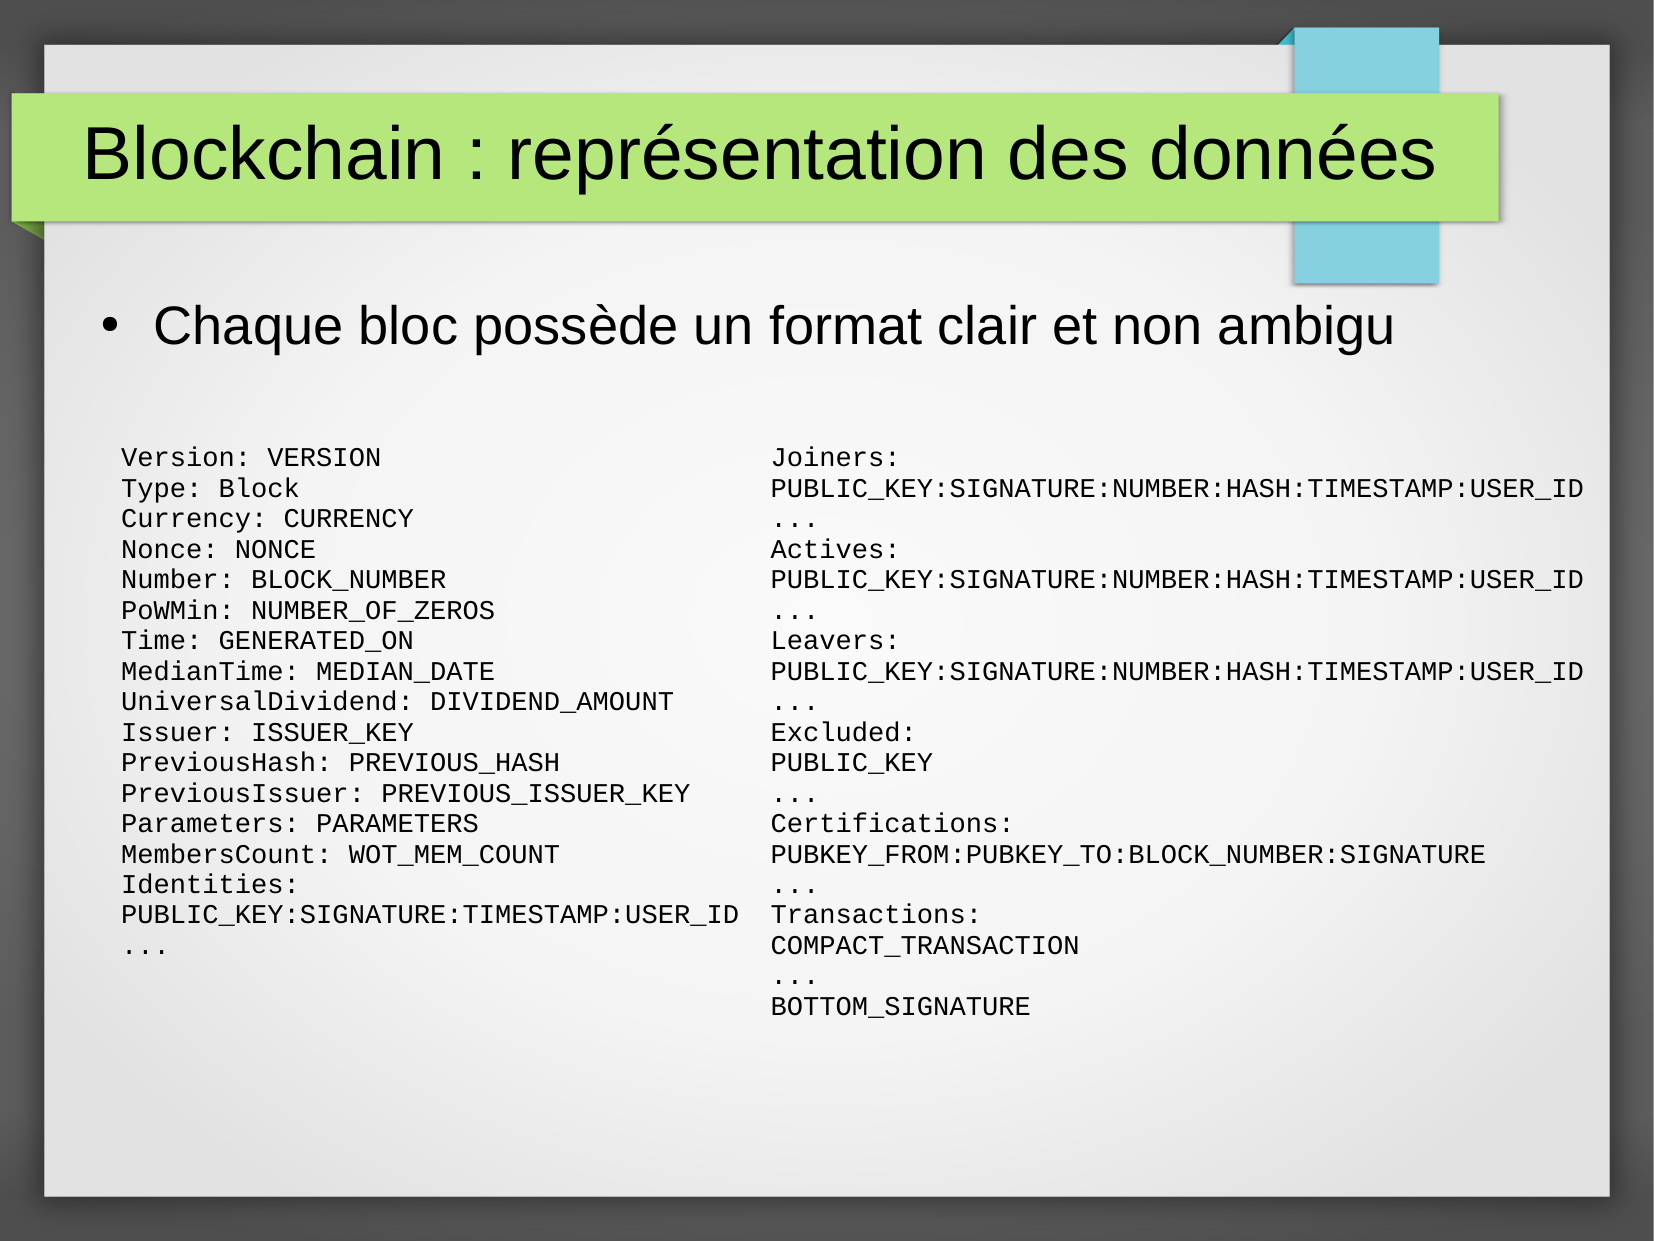

# Blockchain : représentation des données
Chaque bloc possède un format clair et non ambigu
Version: VERSION
Type: Block
Currency: CURRENCY
Nonce: NONCE
Number: BLOCK_NUMBER
PoWMin: NUMBER_OF_ZEROS
Time: GENERATED_ON
MedianTime: MEDIAN_DATE
UniversalDividend: DIVIDEND_AMOUNT
Issuer: ISSUER_KEY
PreviousHash: PREVIOUS_HASH
PreviousIssuer: PREVIOUS_ISSUER_KEY
Parameters: PARAMETERS
MembersCount: WOT_MEM_COUNT
Identities:
PUBLIC_KEY:SIGNATURE:TIMESTAMP:USER_ID
...
Joiners:
PUBLIC_KEY:SIGNATURE:NUMBER:HASH:TIMESTAMP:USER_ID
...
Actives:
PUBLIC_KEY:SIGNATURE:NUMBER:HASH:TIMESTAMP:USER_ID
...
Leavers:
PUBLIC_KEY:SIGNATURE:NUMBER:HASH:TIMESTAMP:USER_ID
...
Excluded:
PUBLIC_KEY
...
Certifications:
PUBKEY_FROM:PUBKEY_TO:BLOCK_NUMBER:SIGNATURE
...
Transactions:
COMPACT_TRANSACTION
...
BOTTOM_SIGNATURE